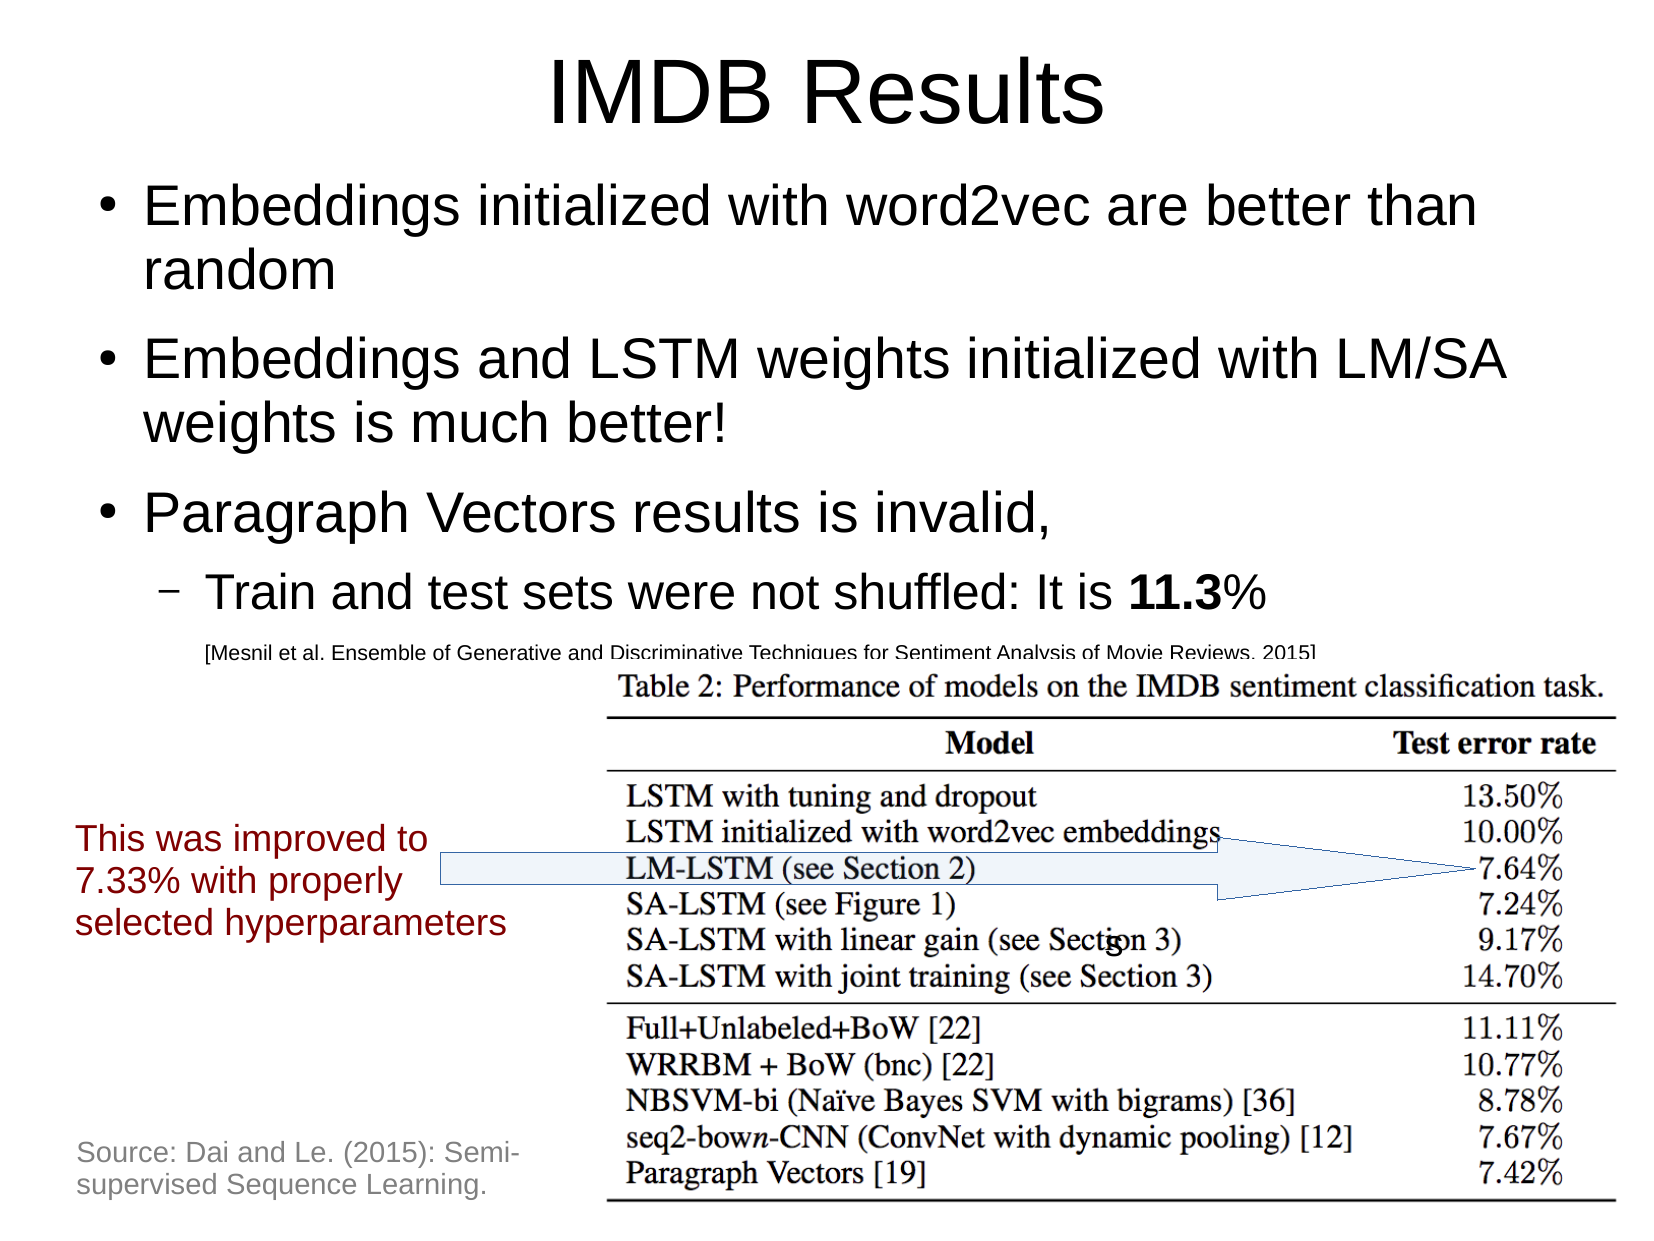

# IMDB Results
Embeddings initialized with word2vec are better than random
Embeddings and LSTM weights initialized with LM/SA weights is much better!
Paragraph Vectors results is invalid,
Train and test sets were not shuffled: It is 11.3%
[Mesnil et al. Ensemble of Generative and Discriminative Techniques for Sentiment Analysis of Movie Reviews, 2015]
s
This was improved to 7.33% with properly selected hyperparameters
Source: Dai and Le. (2015): Semi-supervised Sequence Learning.
73